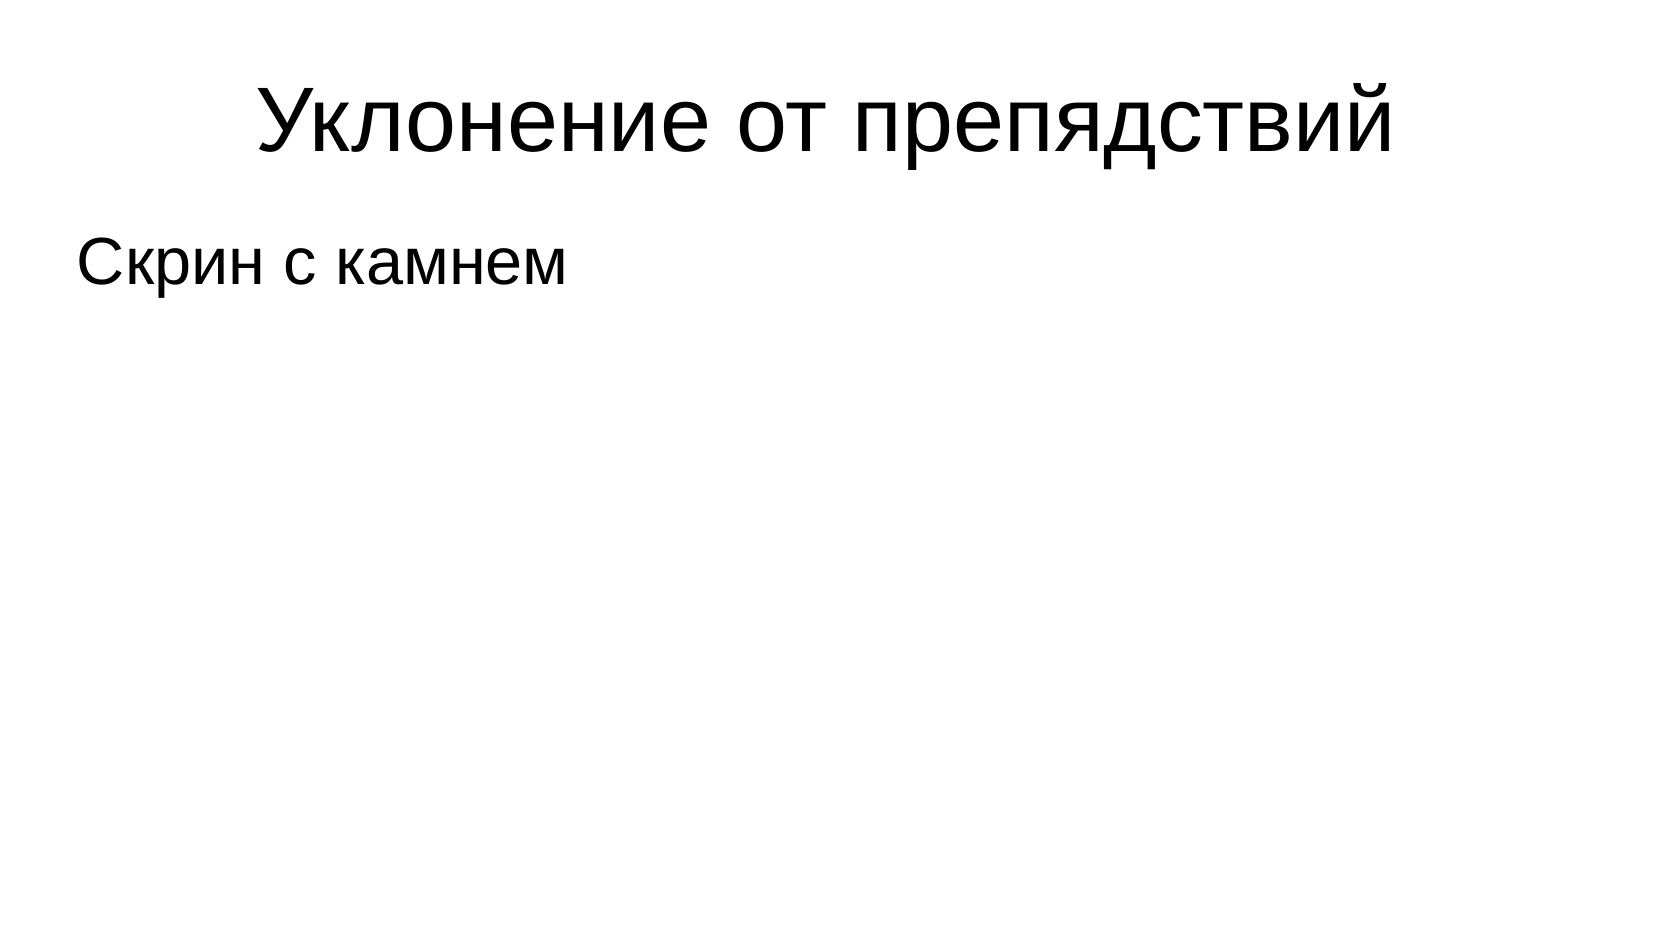

# Уклонение от препядствий
Скрин с камнем